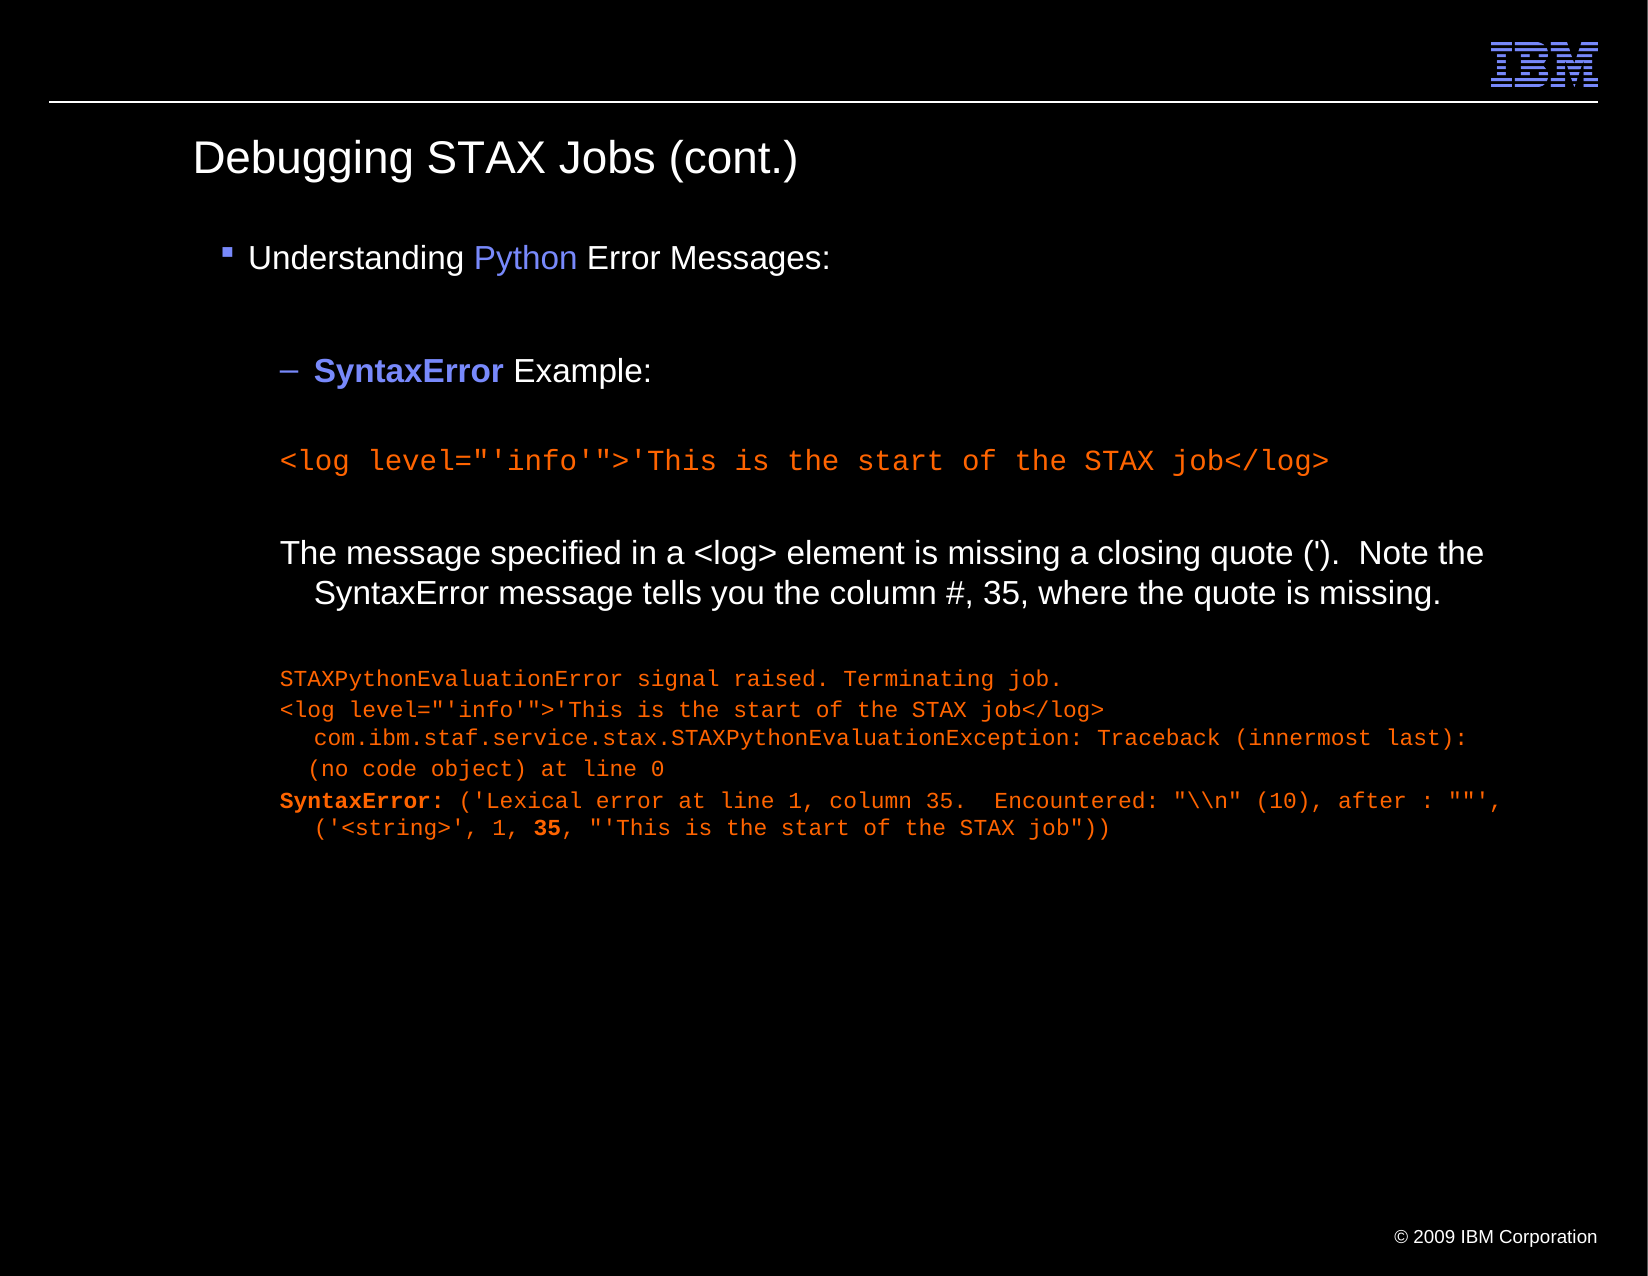

# Debugging STAX Jobs (cont.)
Understanding Python Error Messages:
SyntaxError Example:
<log level="'info'">'This is the start of the STAX job</log>
The message specified in a <log> element is missing a closing quote ('). Note the SyntaxError message tells you the column #, 35, where the quote is missing.
STAXPythonEvaluationError signal raised. Terminating job.
<log level="'info'">'This is the start of the STAX job</log> com.ibm.staf.service.stax.STAXPythonEvaluationException: Traceback (innermost last):
 (no code object) at line 0
SyntaxError: ('Lexical error at line 1, column 35. Encountered: "\\n" (10), after : ""', ('<string>', 1, 35, "'This is the start of the STAX job"))